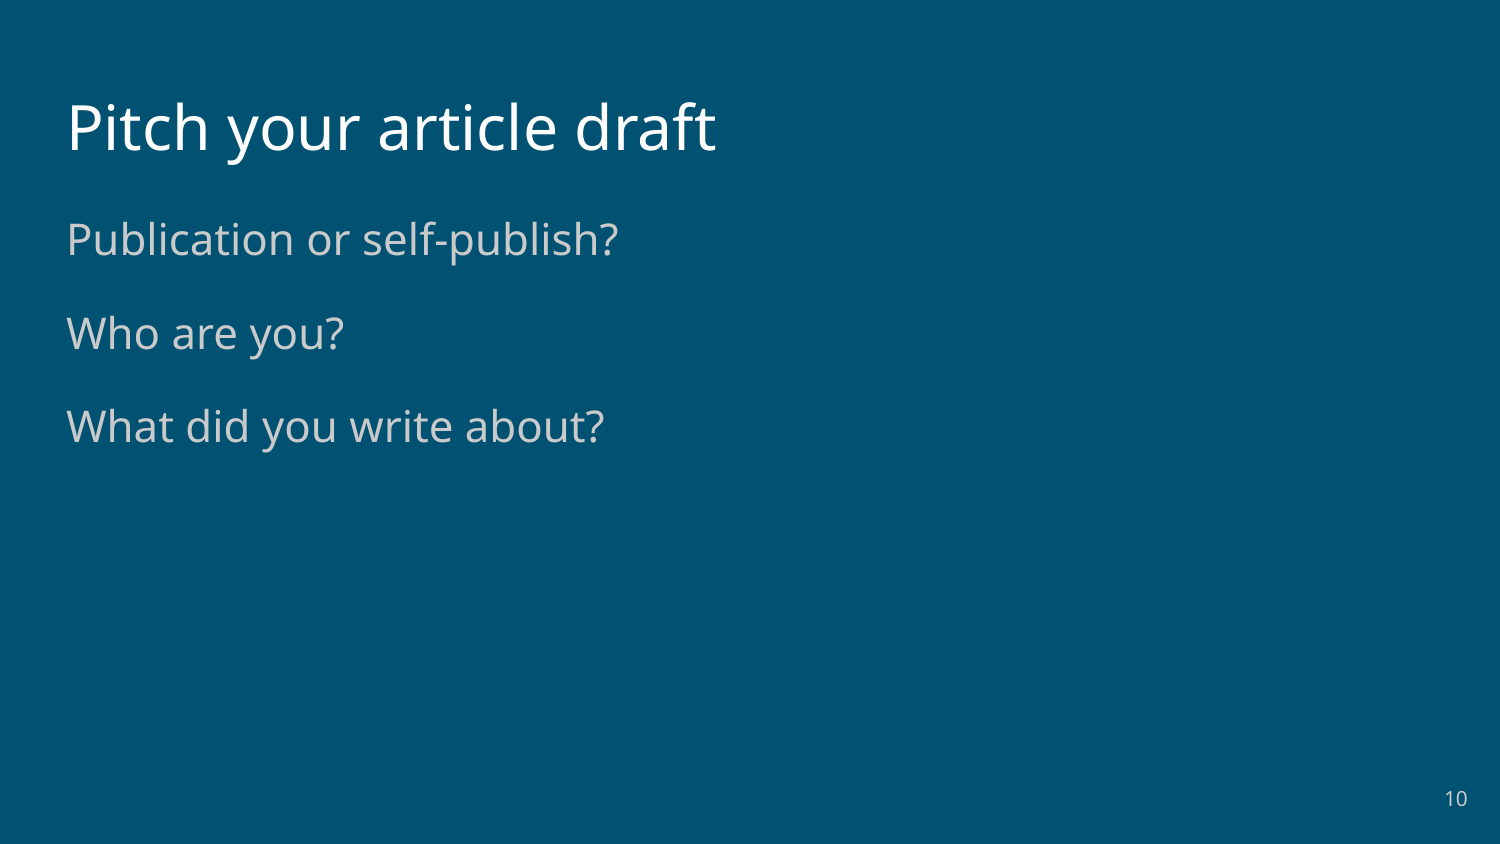

# Pitch your article draft
Publication or self-publish?
Who are you?
What did you write about?